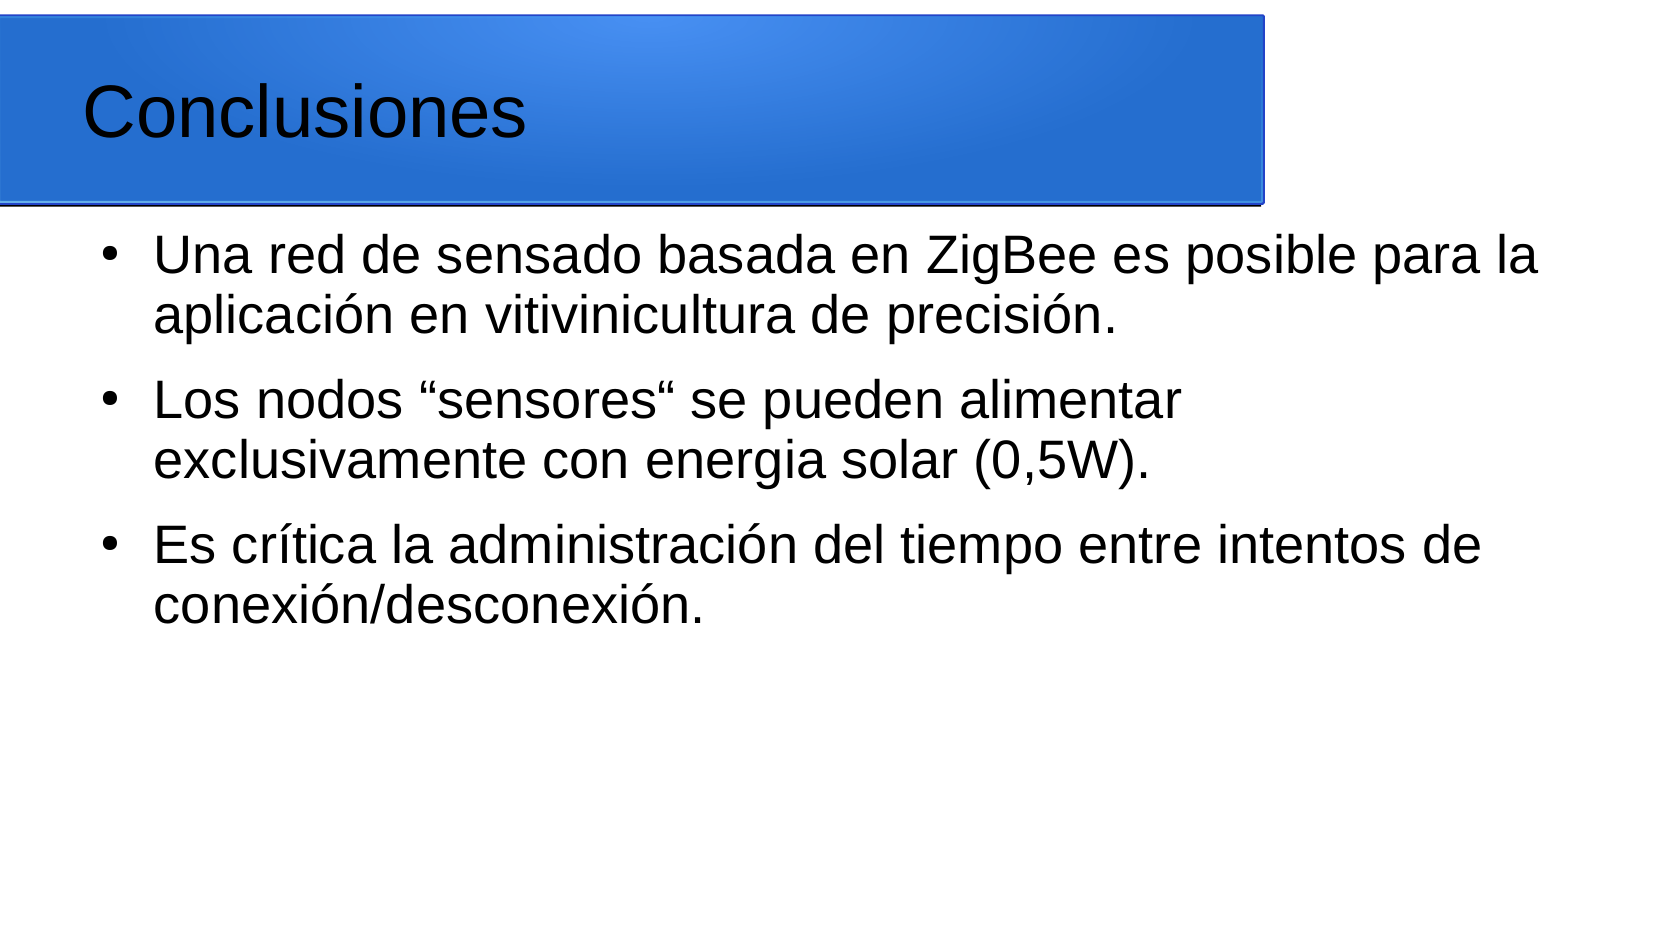

# Conclusiones
Una red de sensado basada en ZigBee es posible para la aplicación en vitivinicultura de precisión.
Los nodos “sensores“ se pueden alimentar exclusivamente con energia solar (0,5W).
Es crítica la administración del tiempo entre intentos de conexión/desconexión.